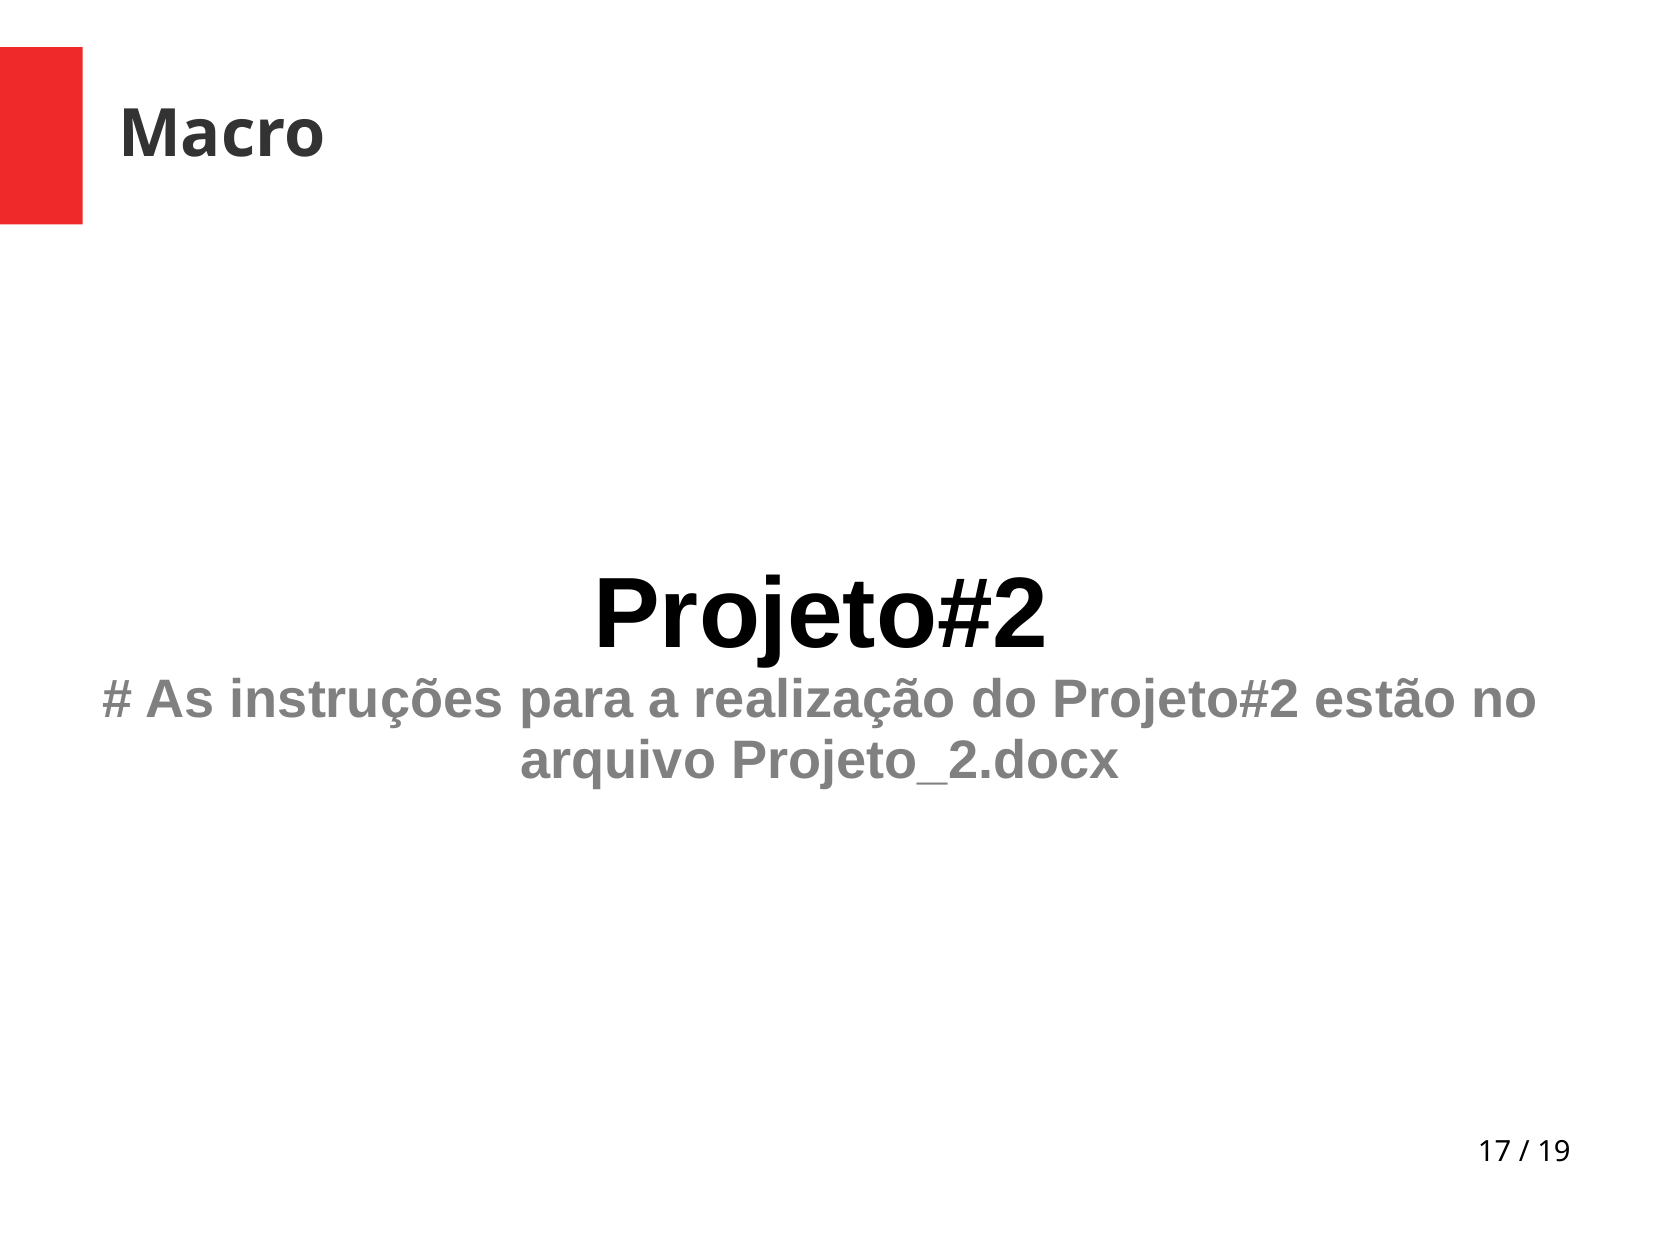

# Macro
Projeto#2
# As instruções para a realização do Projeto#2 estão no arquivo Projeto_2.docx
17